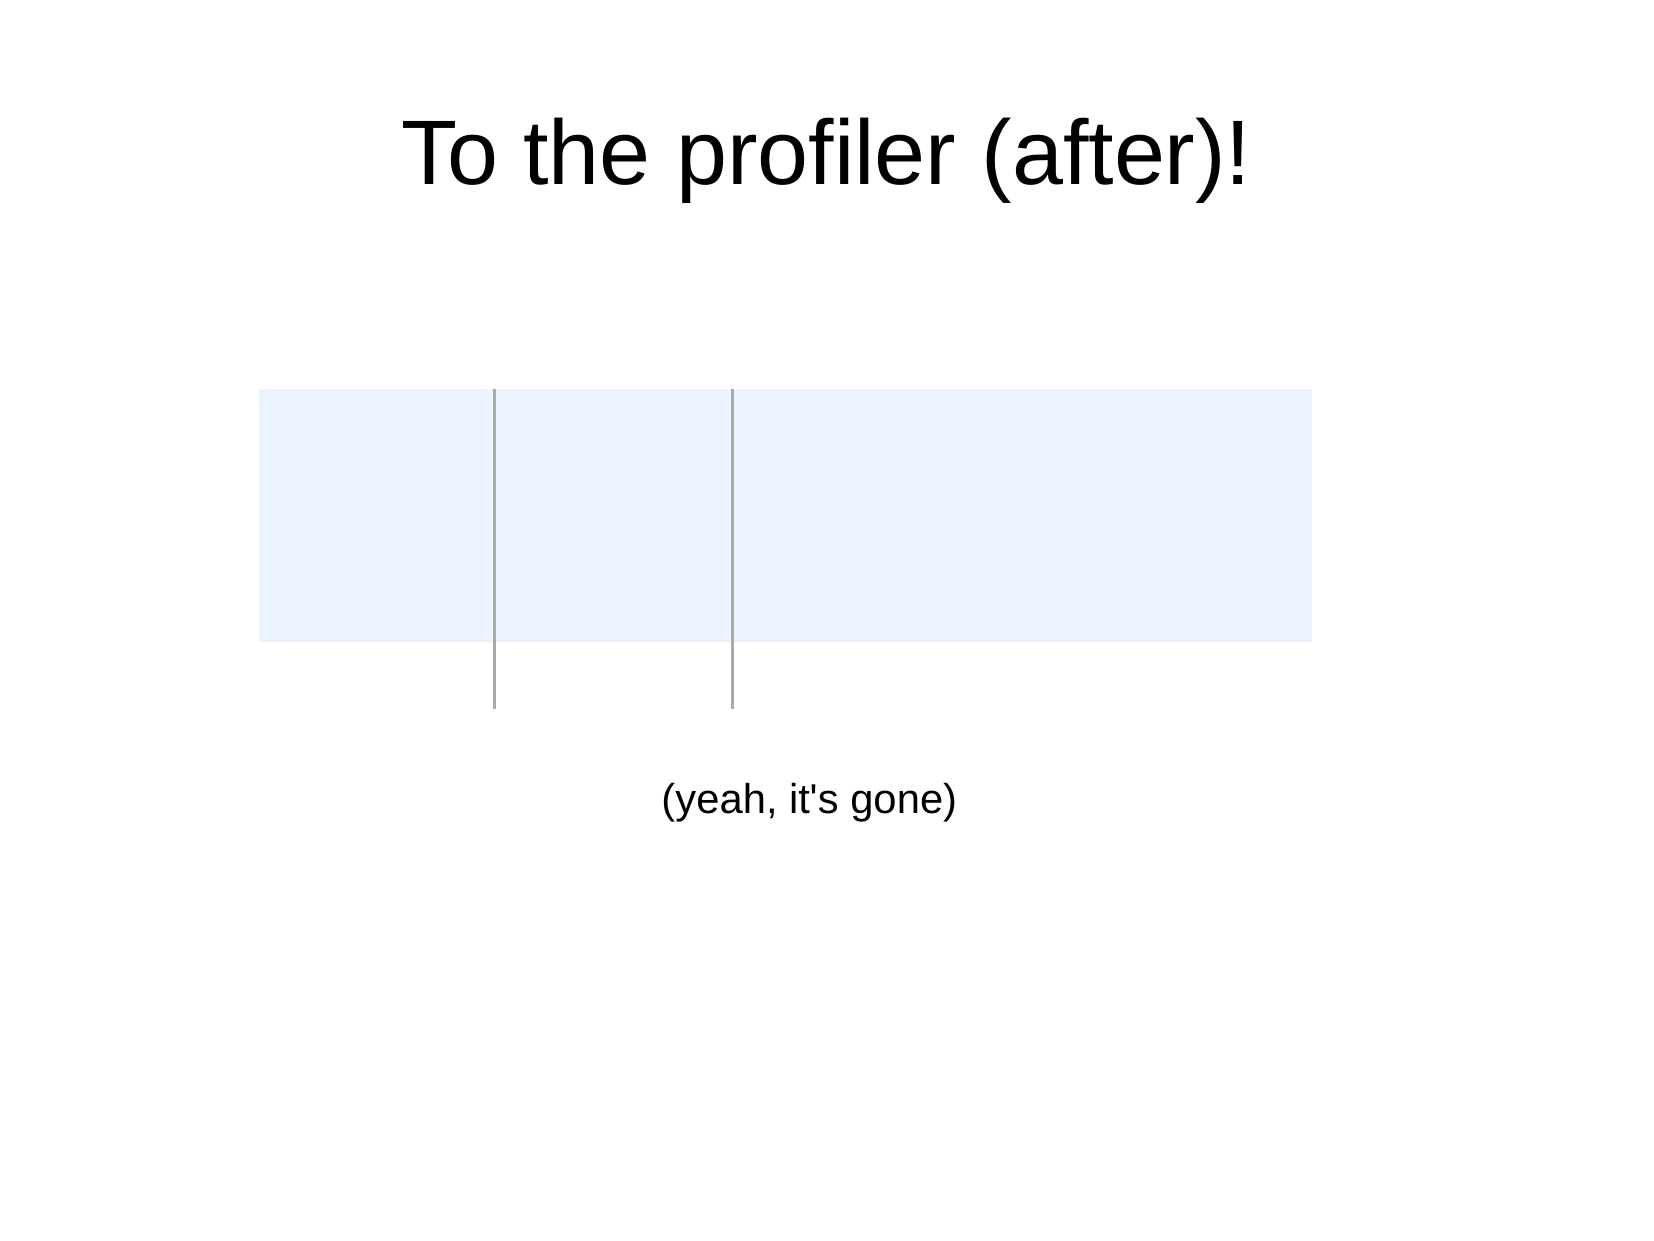

# To the profiler (after)!
(yeah, it's gone)